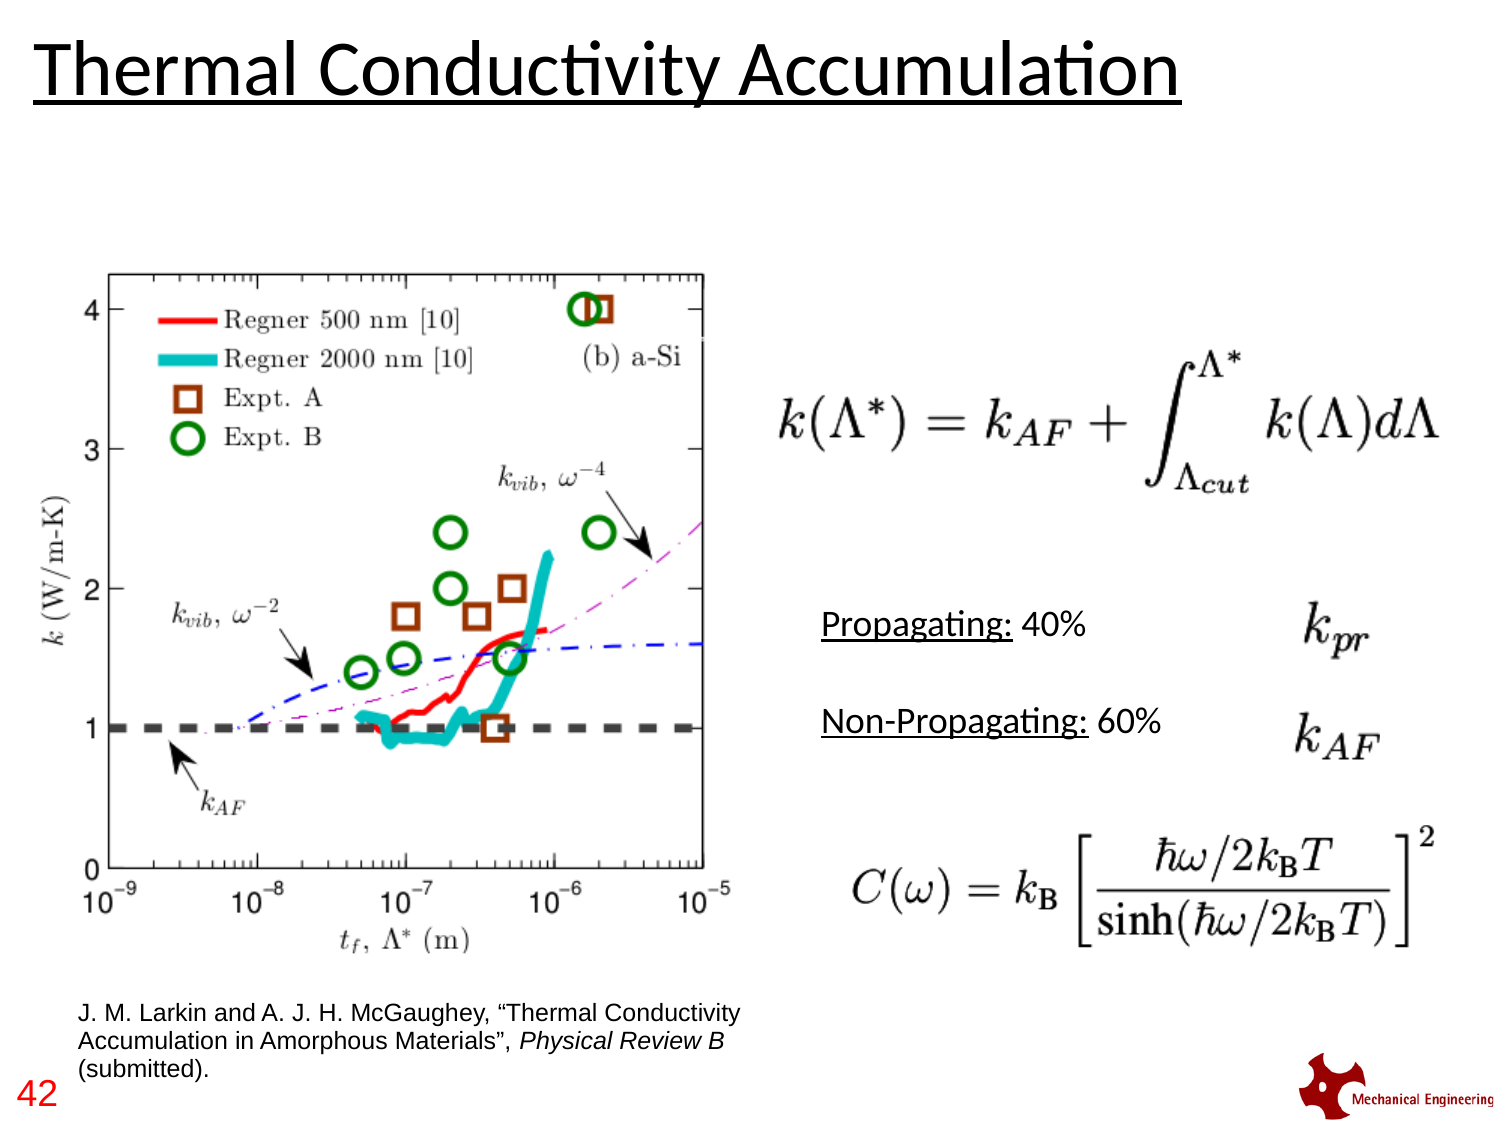

# Thermal Conductivity Accumulation
Propagating: 40%
Non-Propagating: 60%
J. M. Larkin and A. J. H. McGaughey, “Thermal Conductivity Accumulation in Amorphous Materials”, Physical Review B (submitted).